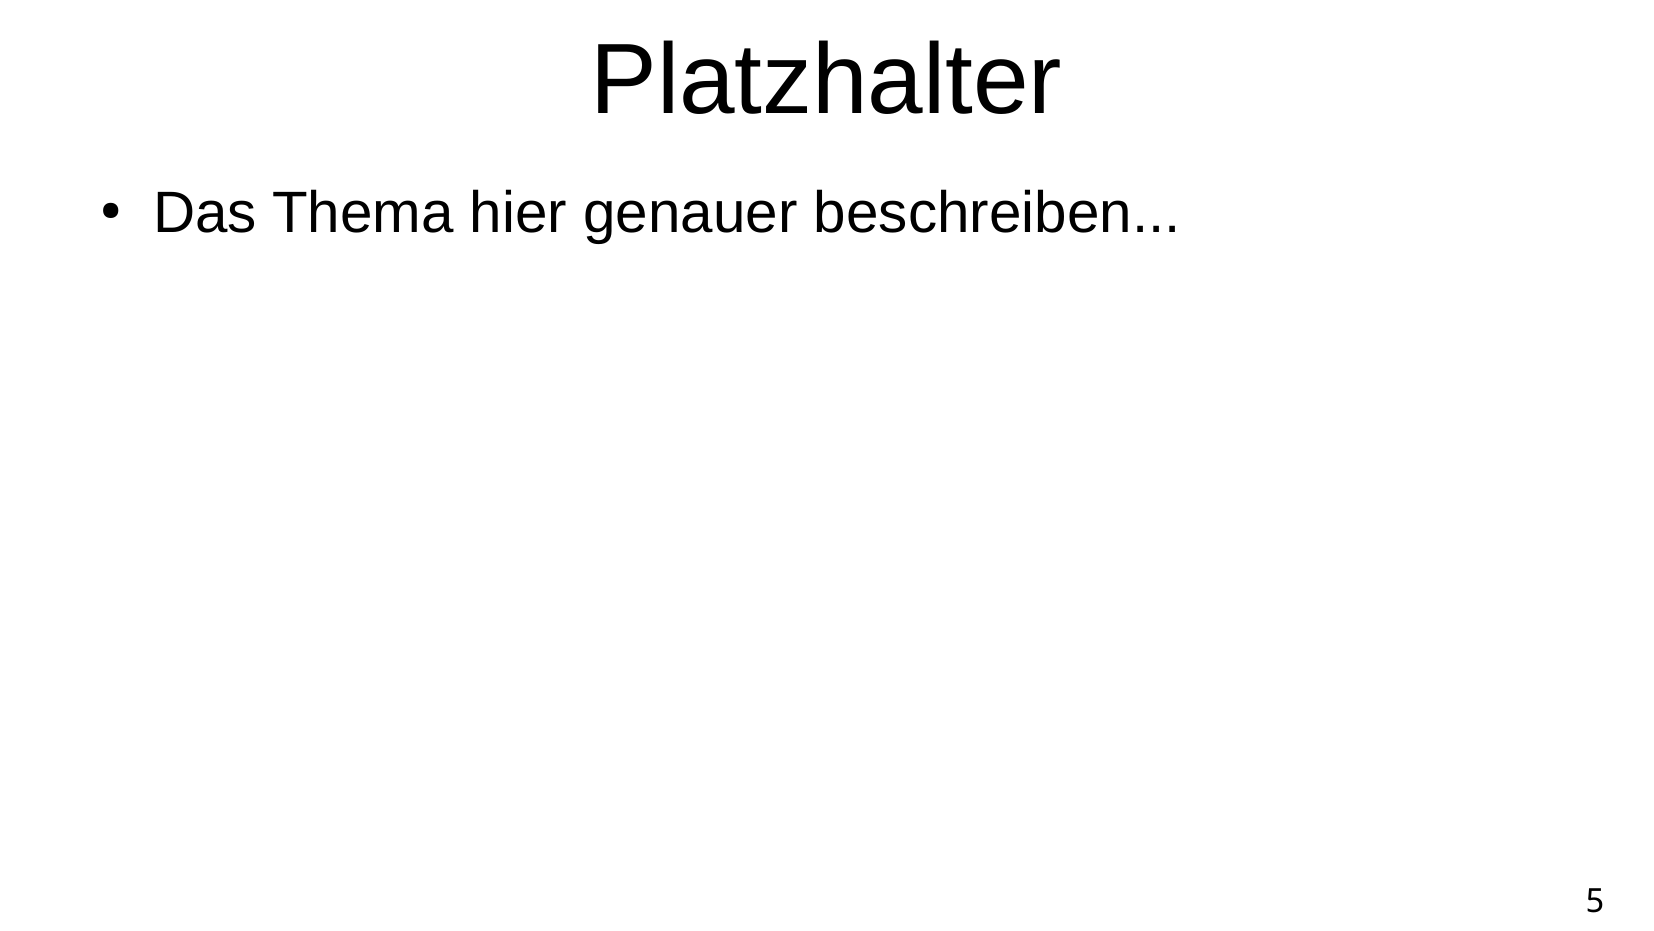

# Platzhalter
Das Thema hier genauer beschreiben...